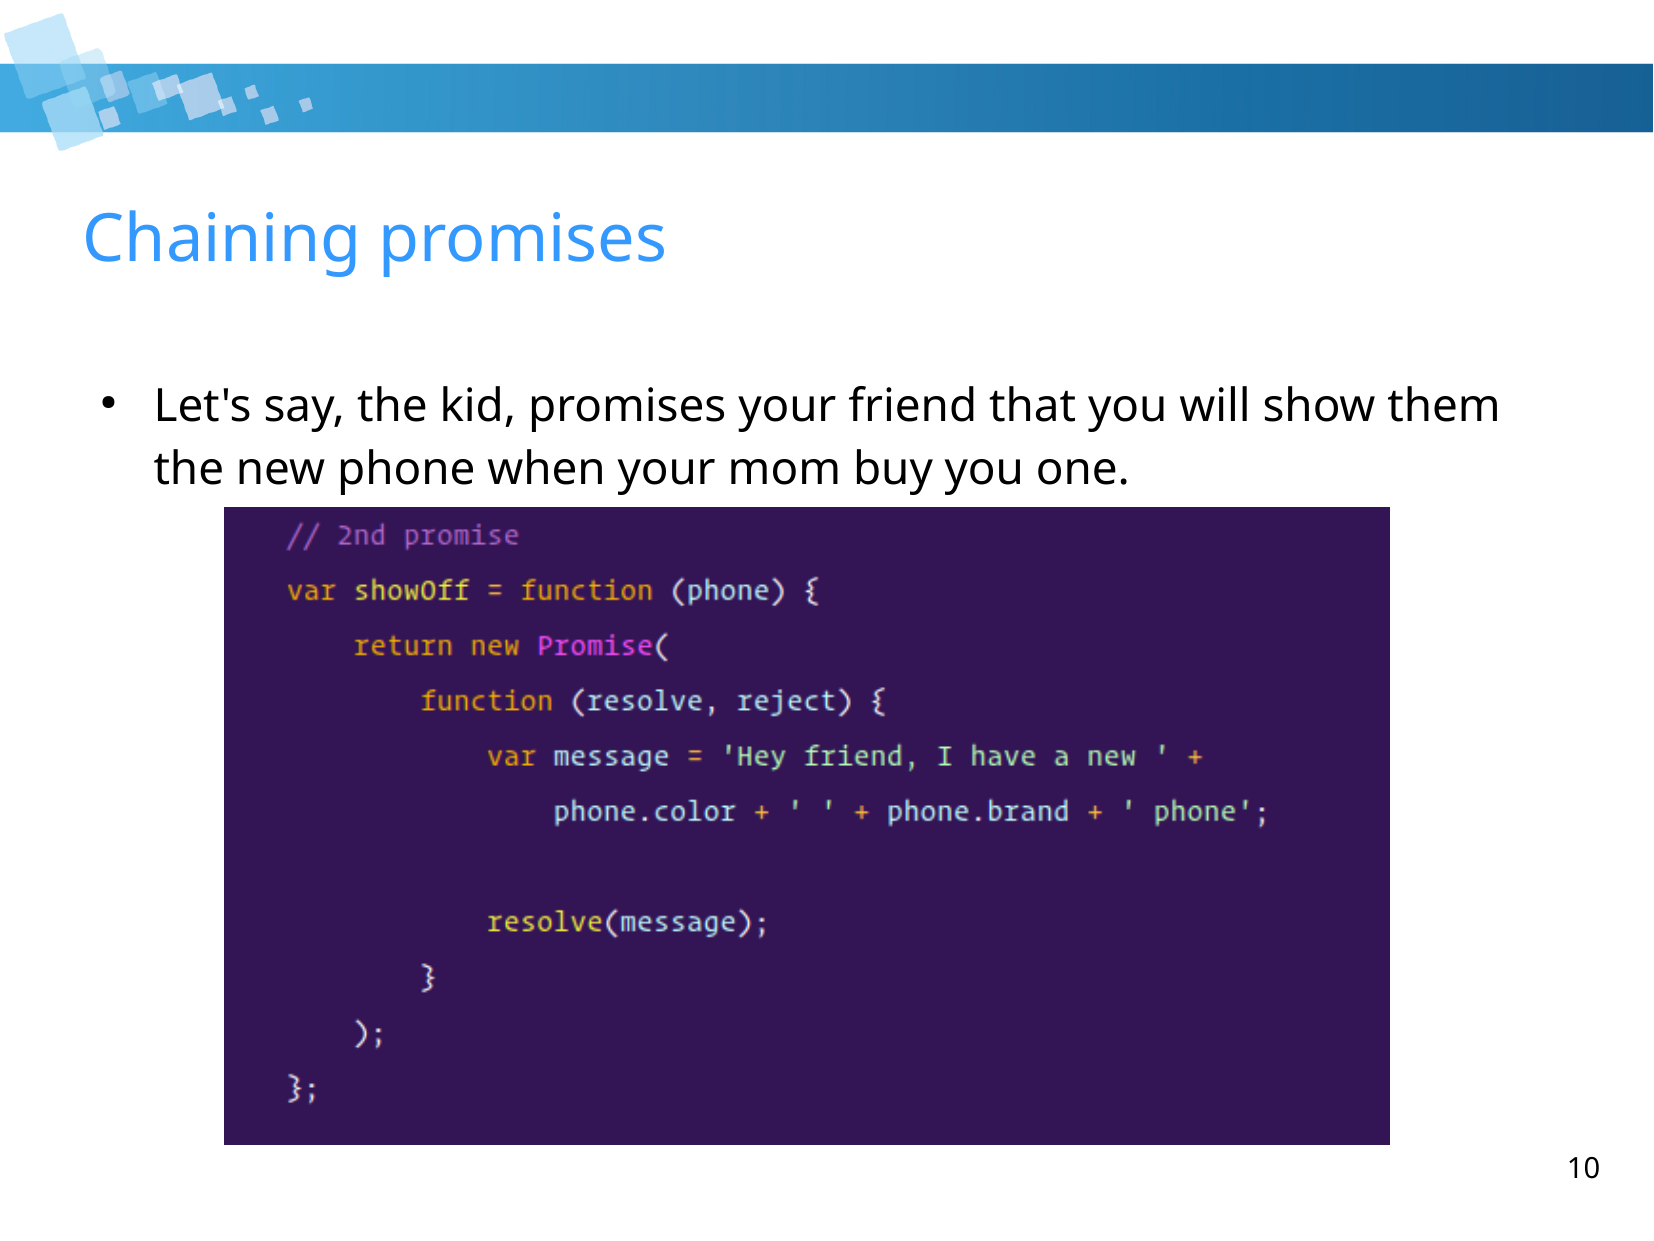

# Chaining promises
Let's say, the kid, promises your friend that you will show them the new phone when your mom buy you one.
10